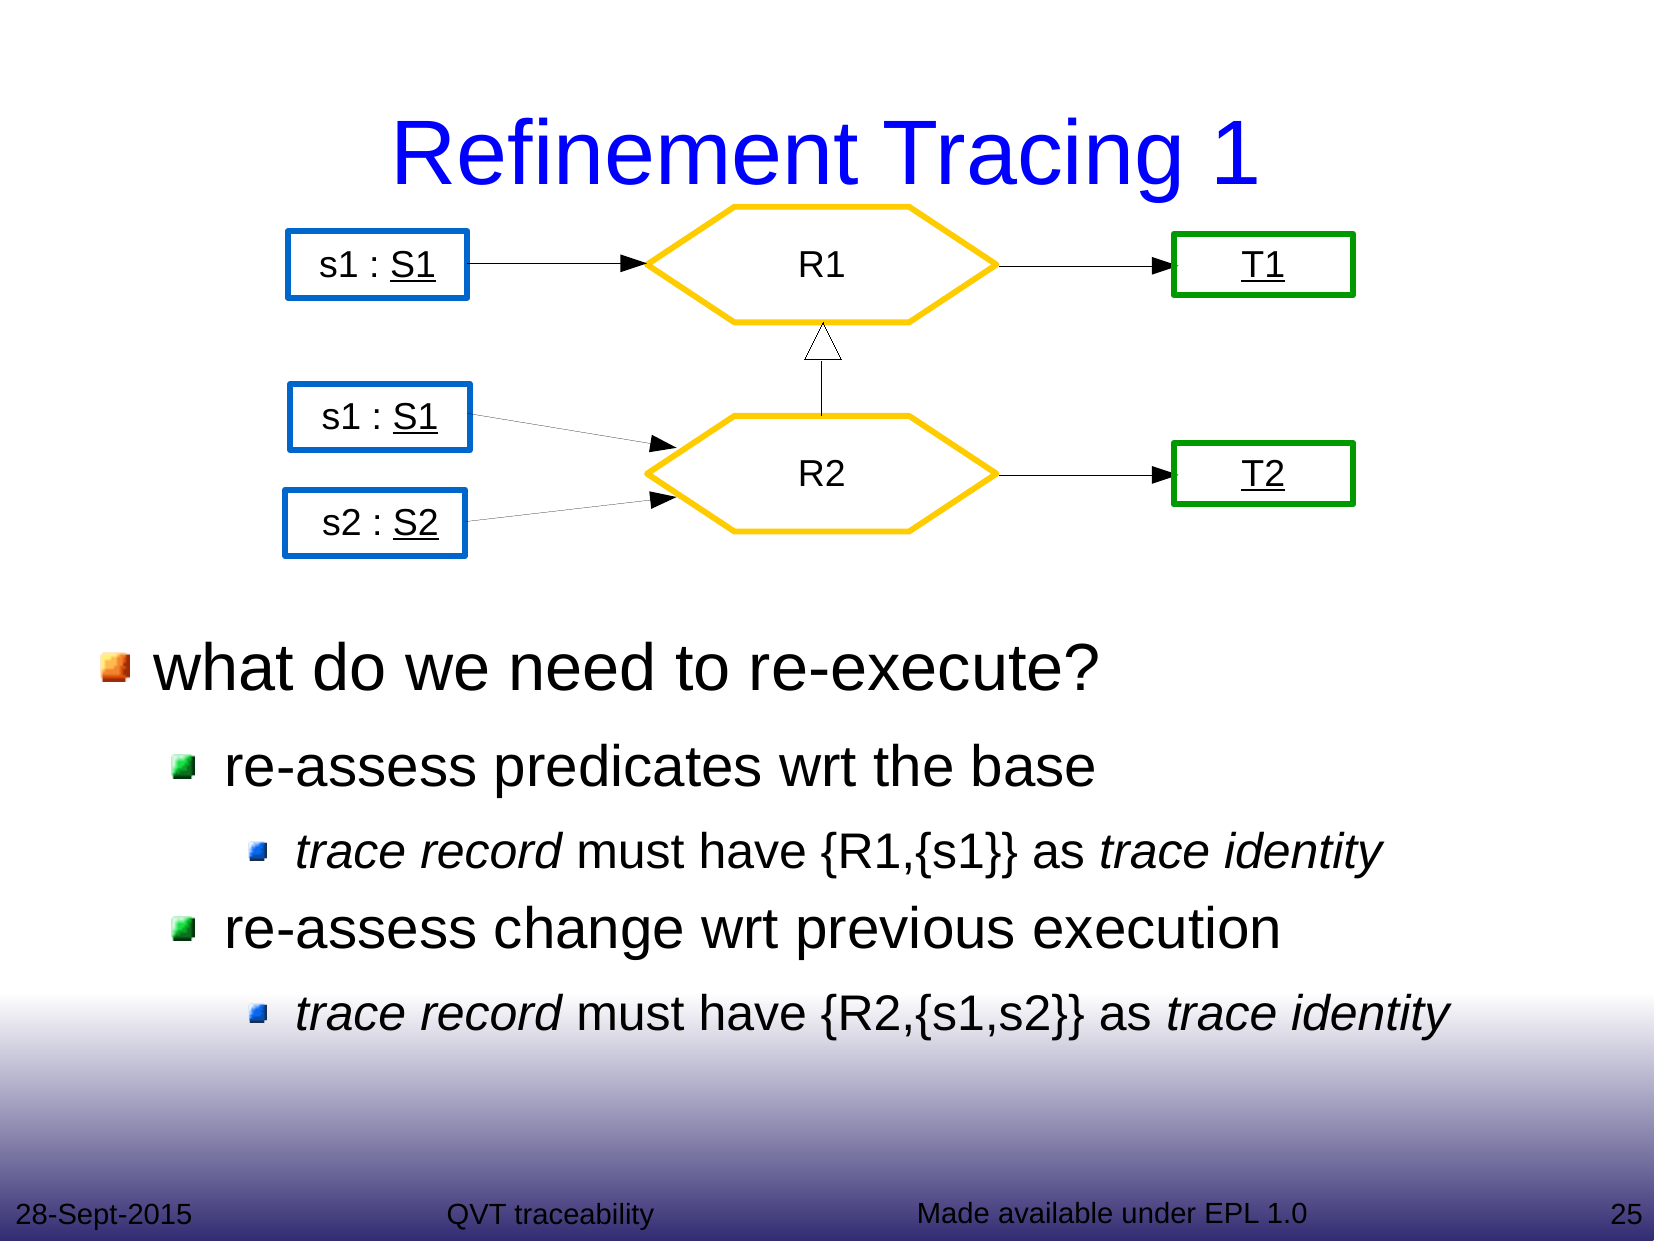

# Refinement Tracing 1
R1
s1 : S1
T1
s1 : S1
R2
T2
 s2 : S2
what do we need to re-execute?
re-assess predicates wrt the base
trace record must have {R1,{s1}} as trace identity
re-assess change wrt previous execution
trace record must have {R2,{s1,s2}} as trace identity
28-Sept-2015
QVT traceability
25